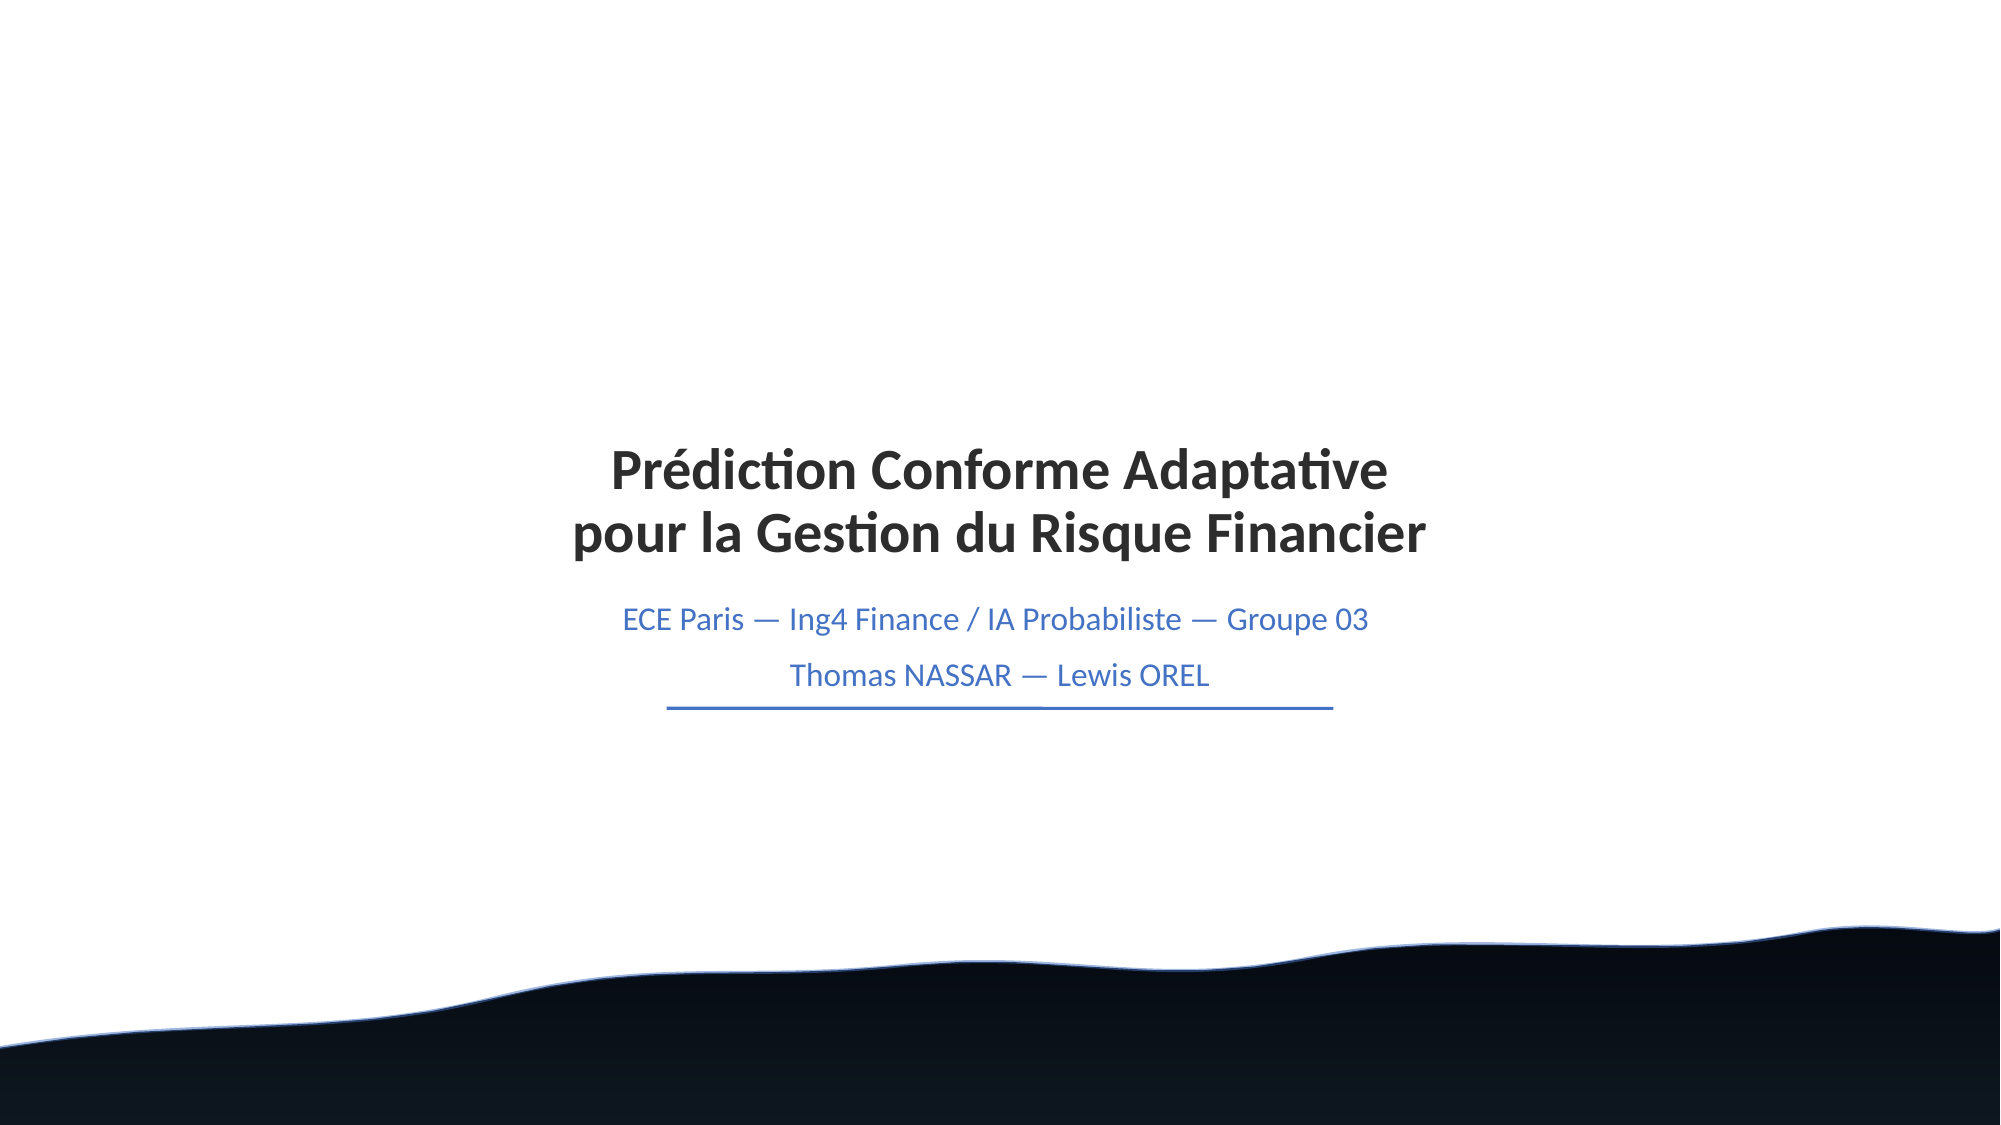

# Prédiction Conforme Adaptative
pour la Gestion du Risque Financier
ECE Paris — Ing4 Finance / IA Probabiliste — Groupe 03
Thomas NASSAR — Lewis OREL